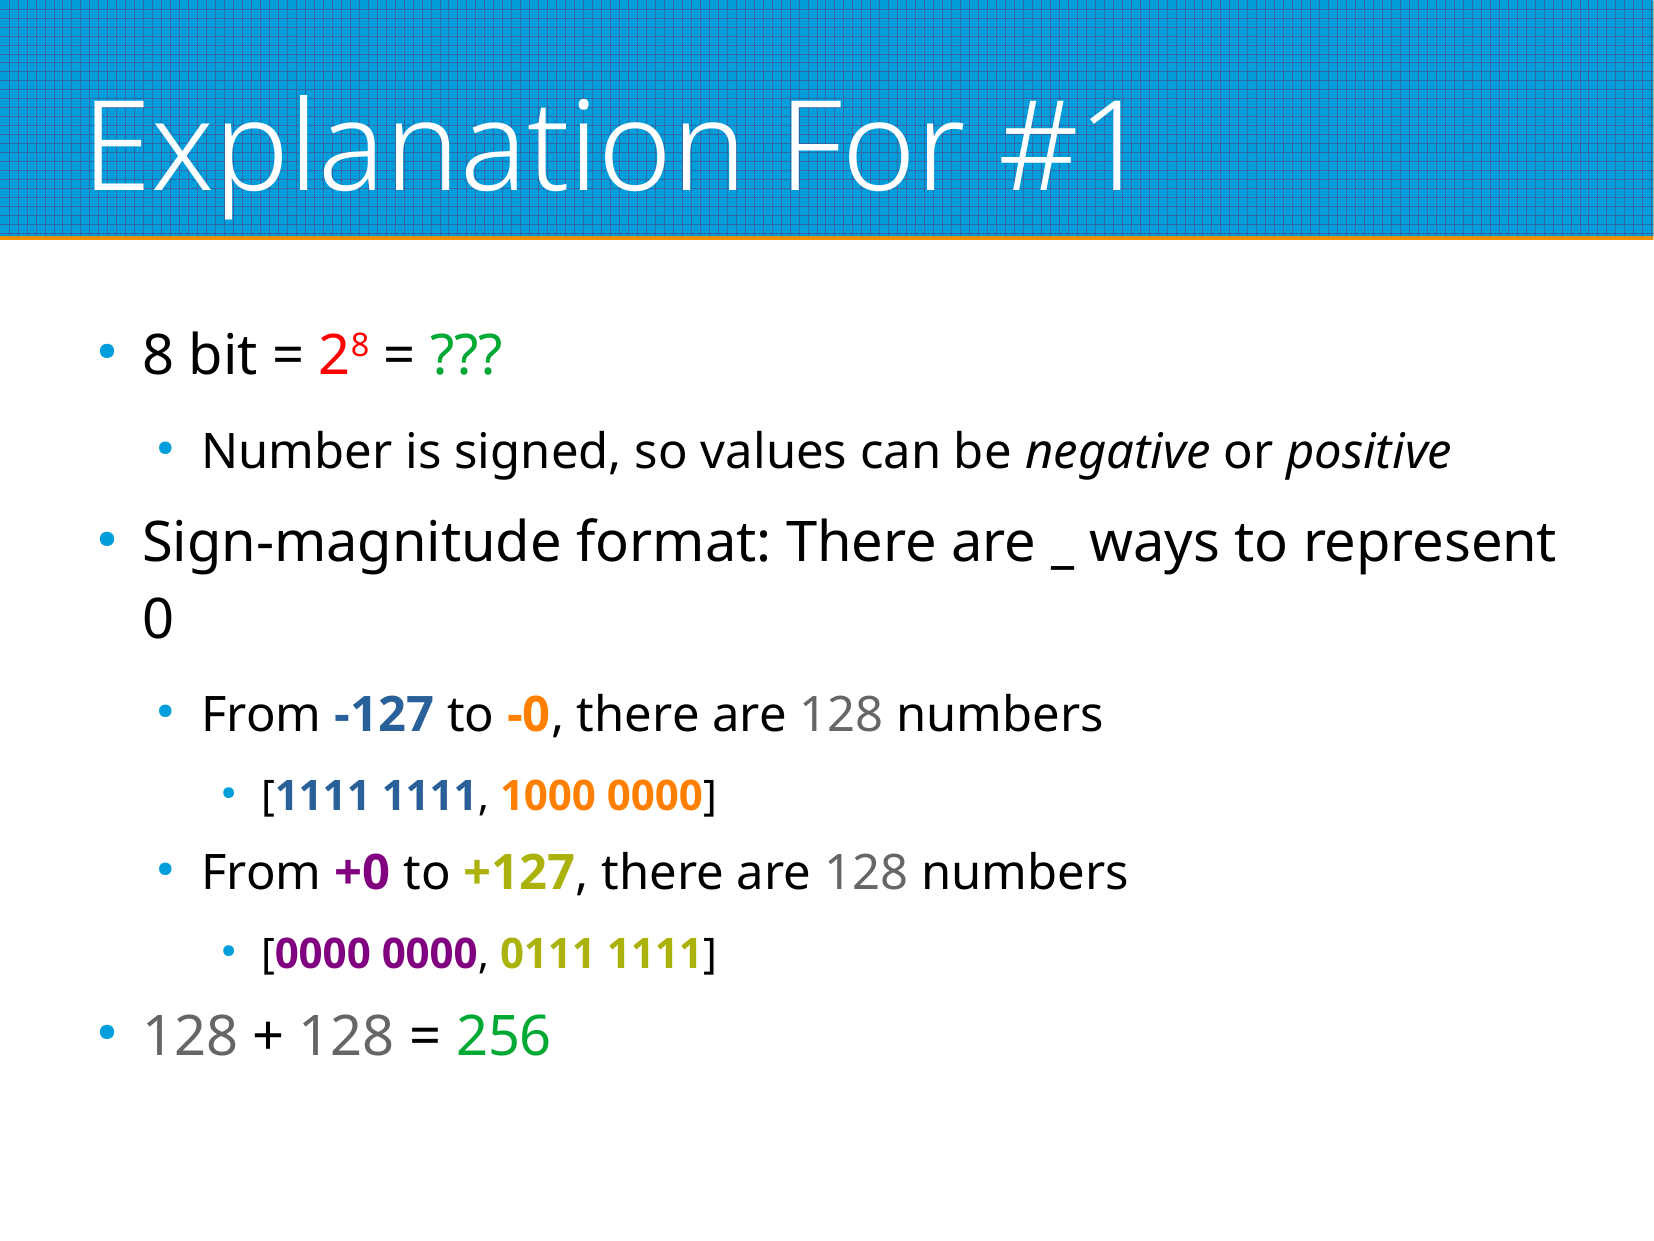

# Explanation For #1
8 bit = 28 = ???
Number is signed, so values can be negative or positive
Sign-magnitude format: There are _ ways to represent 0
From -127 to -0, there are 128 numbers
[1111 1111, 1000 0000]
From +0 to +127, there are 128 numbers
[0000 0000, 0111 1111]
128 + 128 = 256